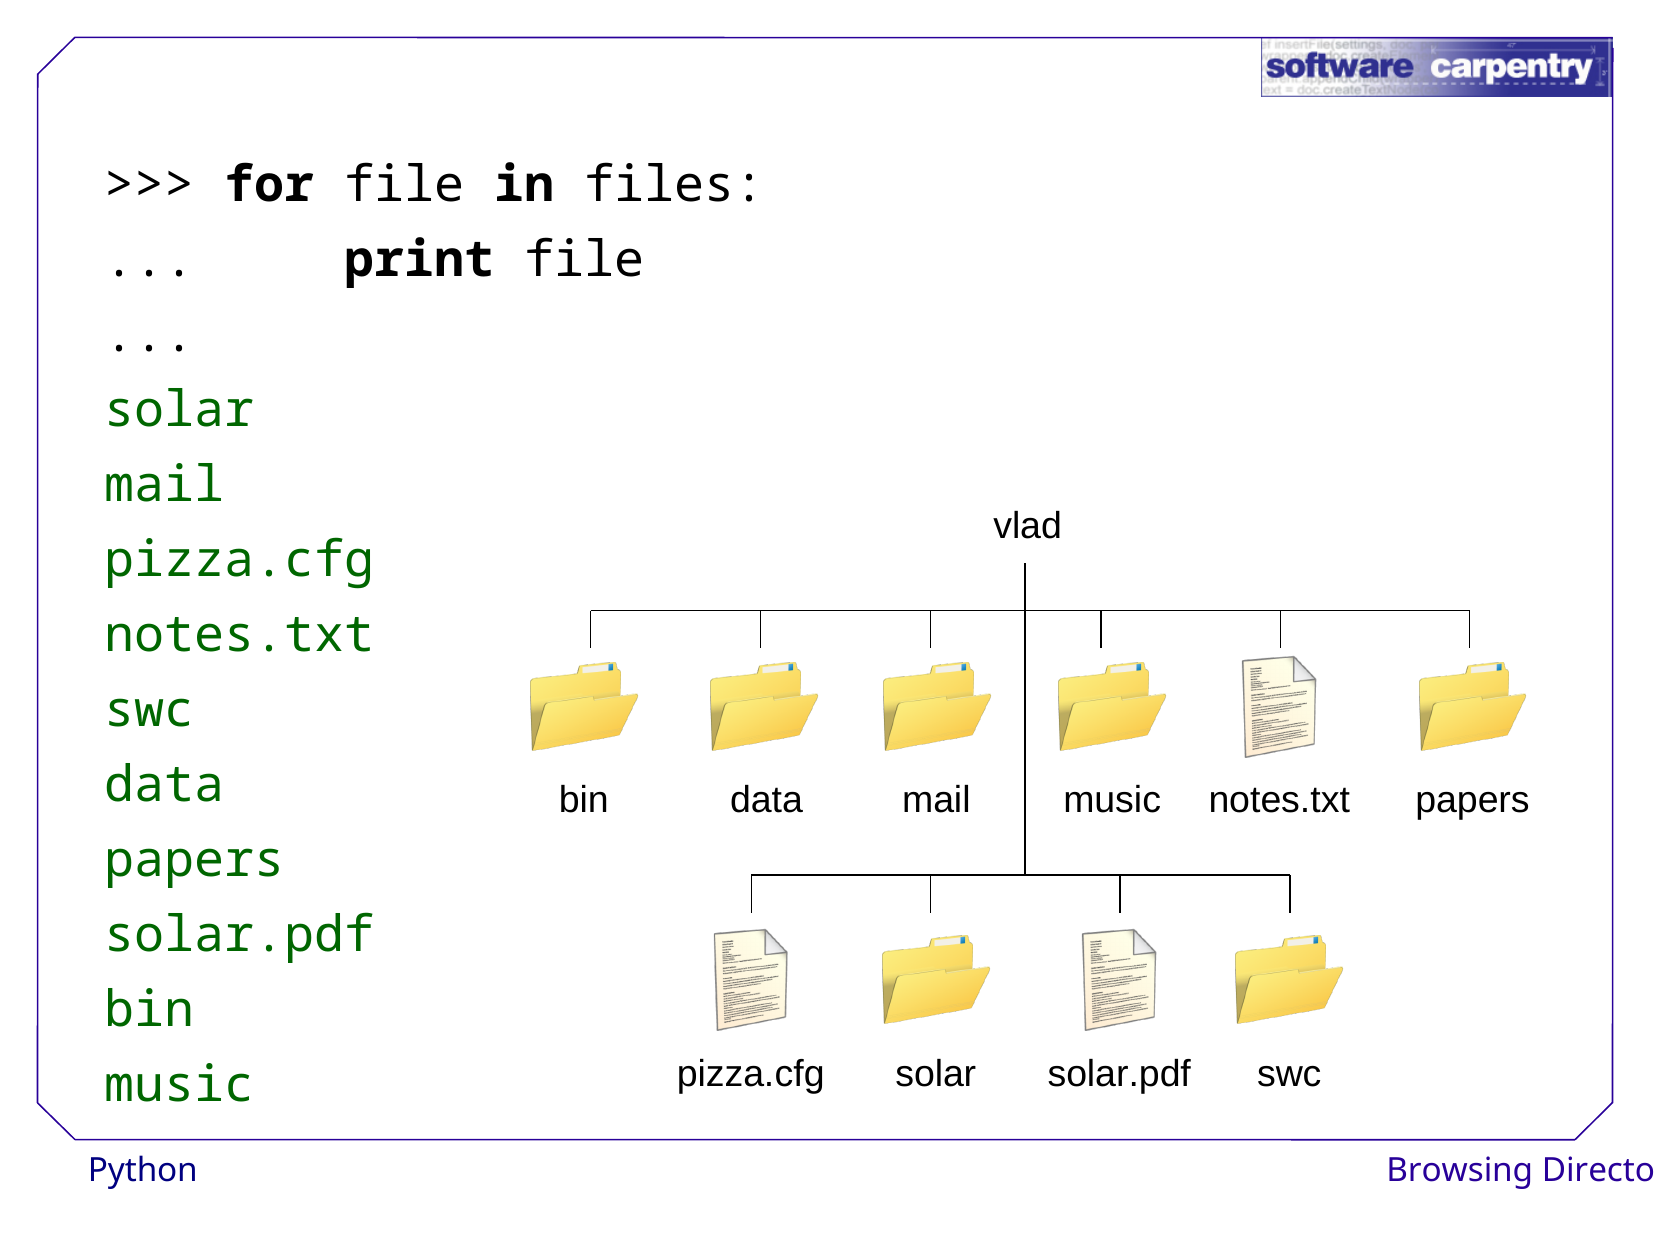

>>> for file in files:
... print file
...
solar
mail
pizza.cfg
notes.txt
swc
data
papers
solar.pdf
bin
music
vlad
bin
data
mail
music
papers
notes.txt
solar
swc
pizza.cfg
solar.pdf